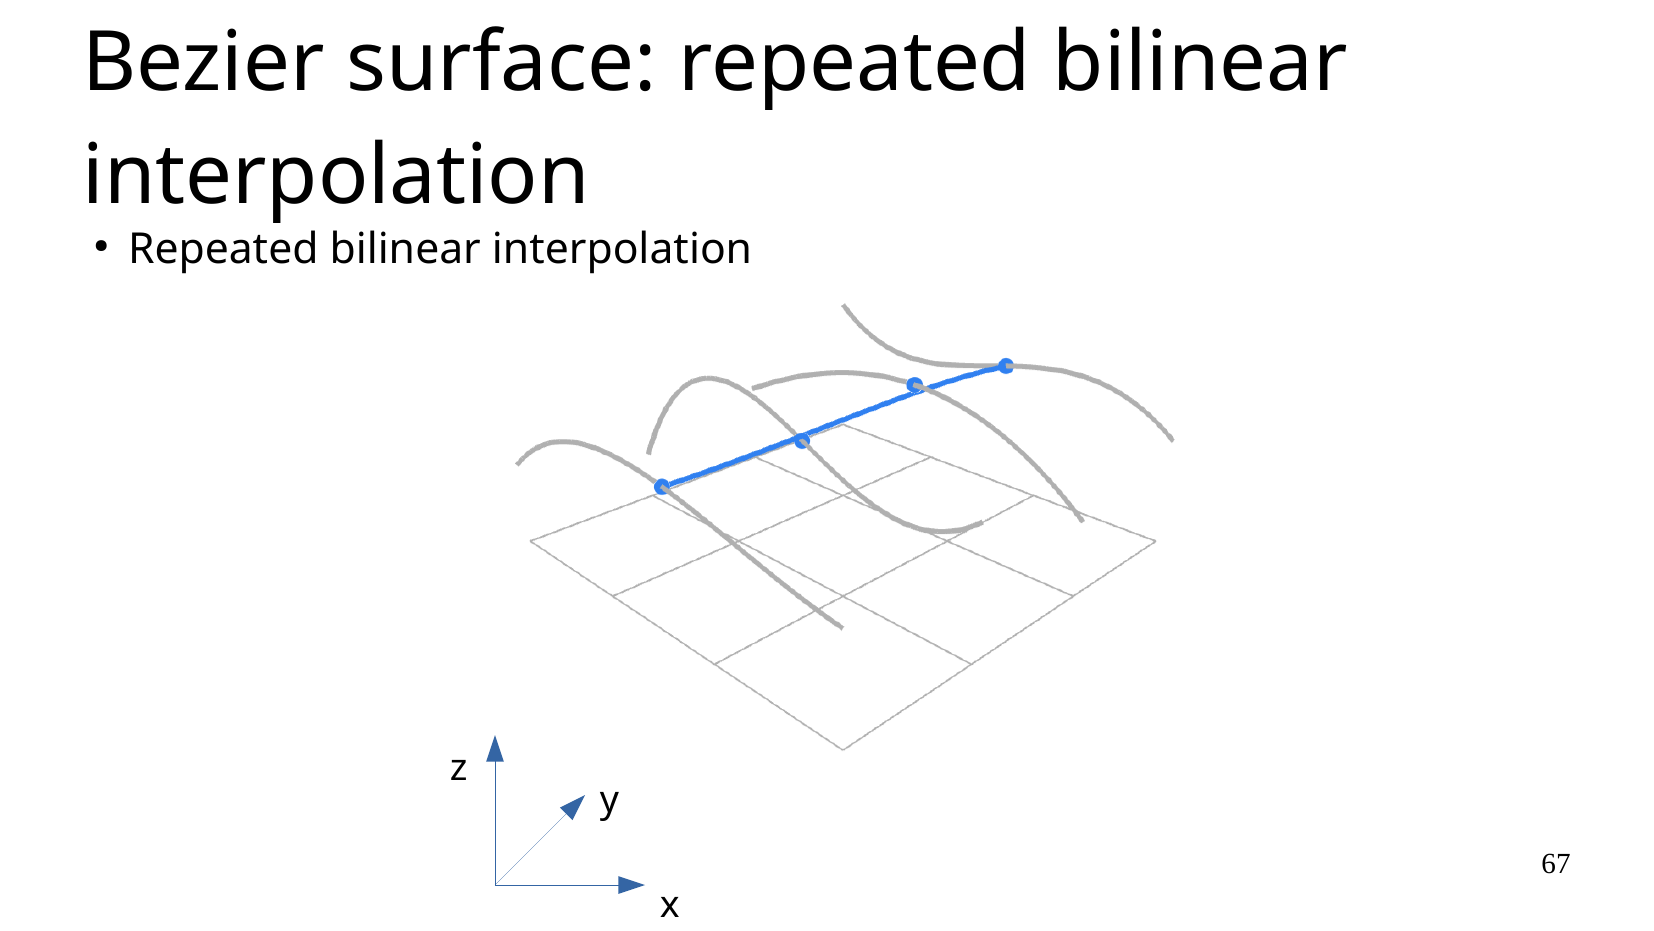

# Bezier surface: repeated bilinear interpolation
Repeated bilinear interpolation
z
y
67
x